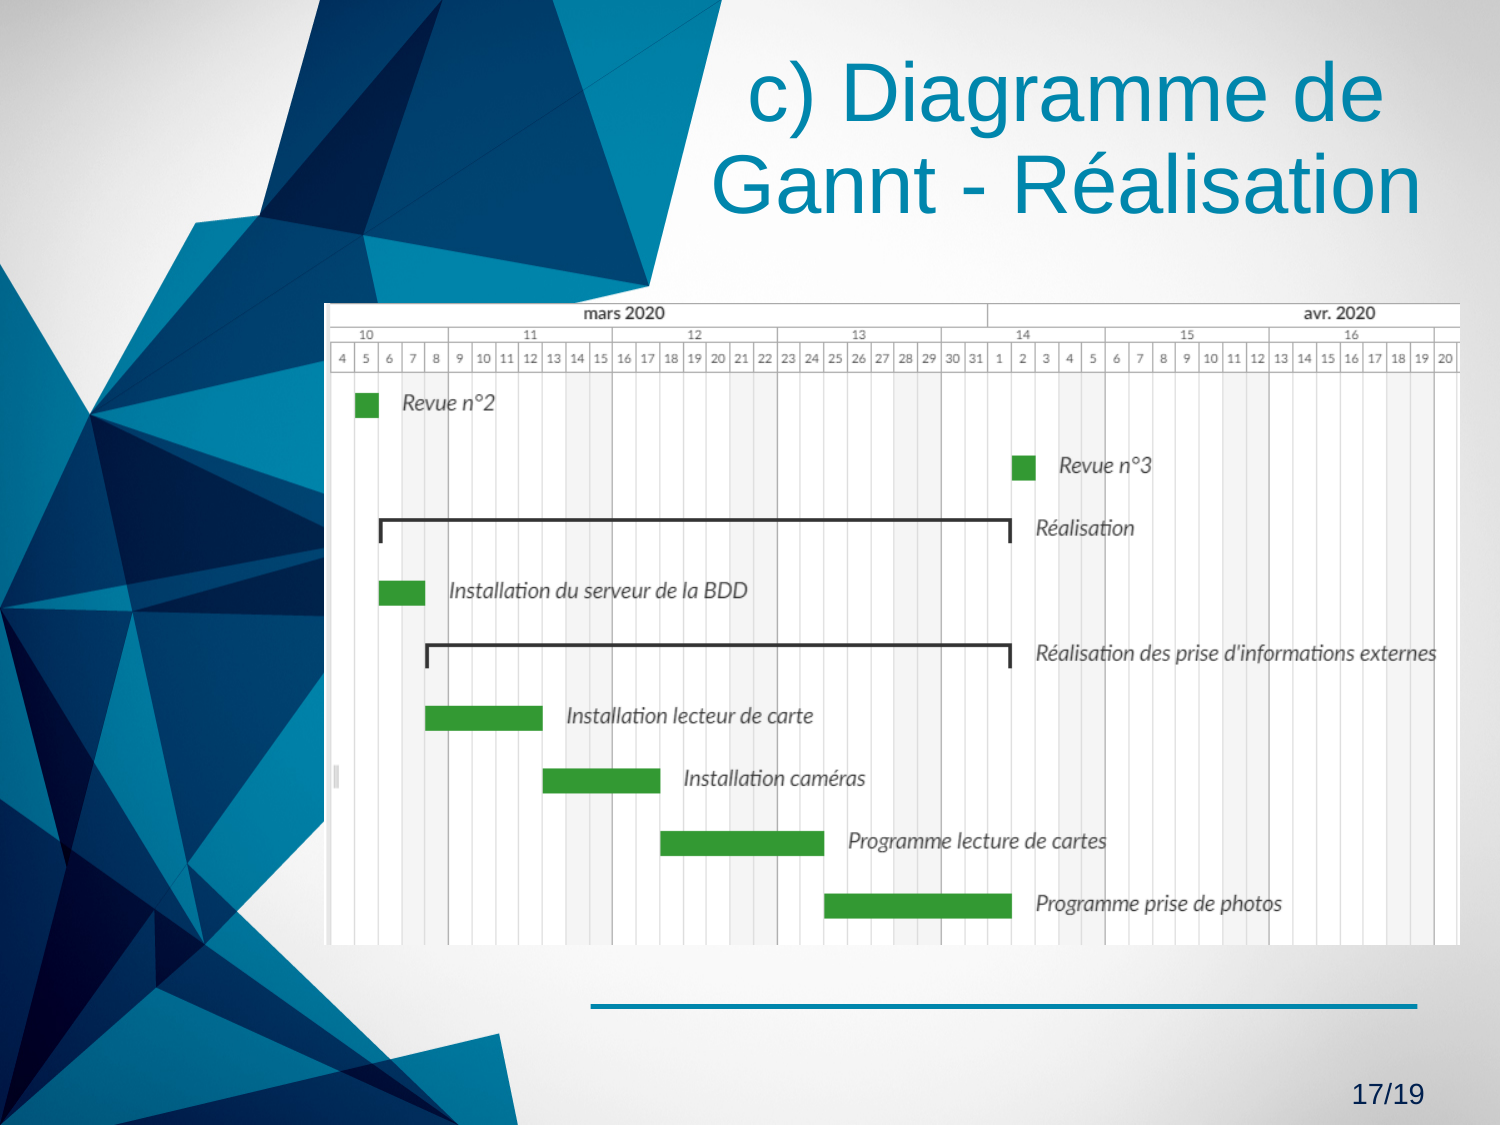

# c) Diagramme de Gannt - Réalisation
17